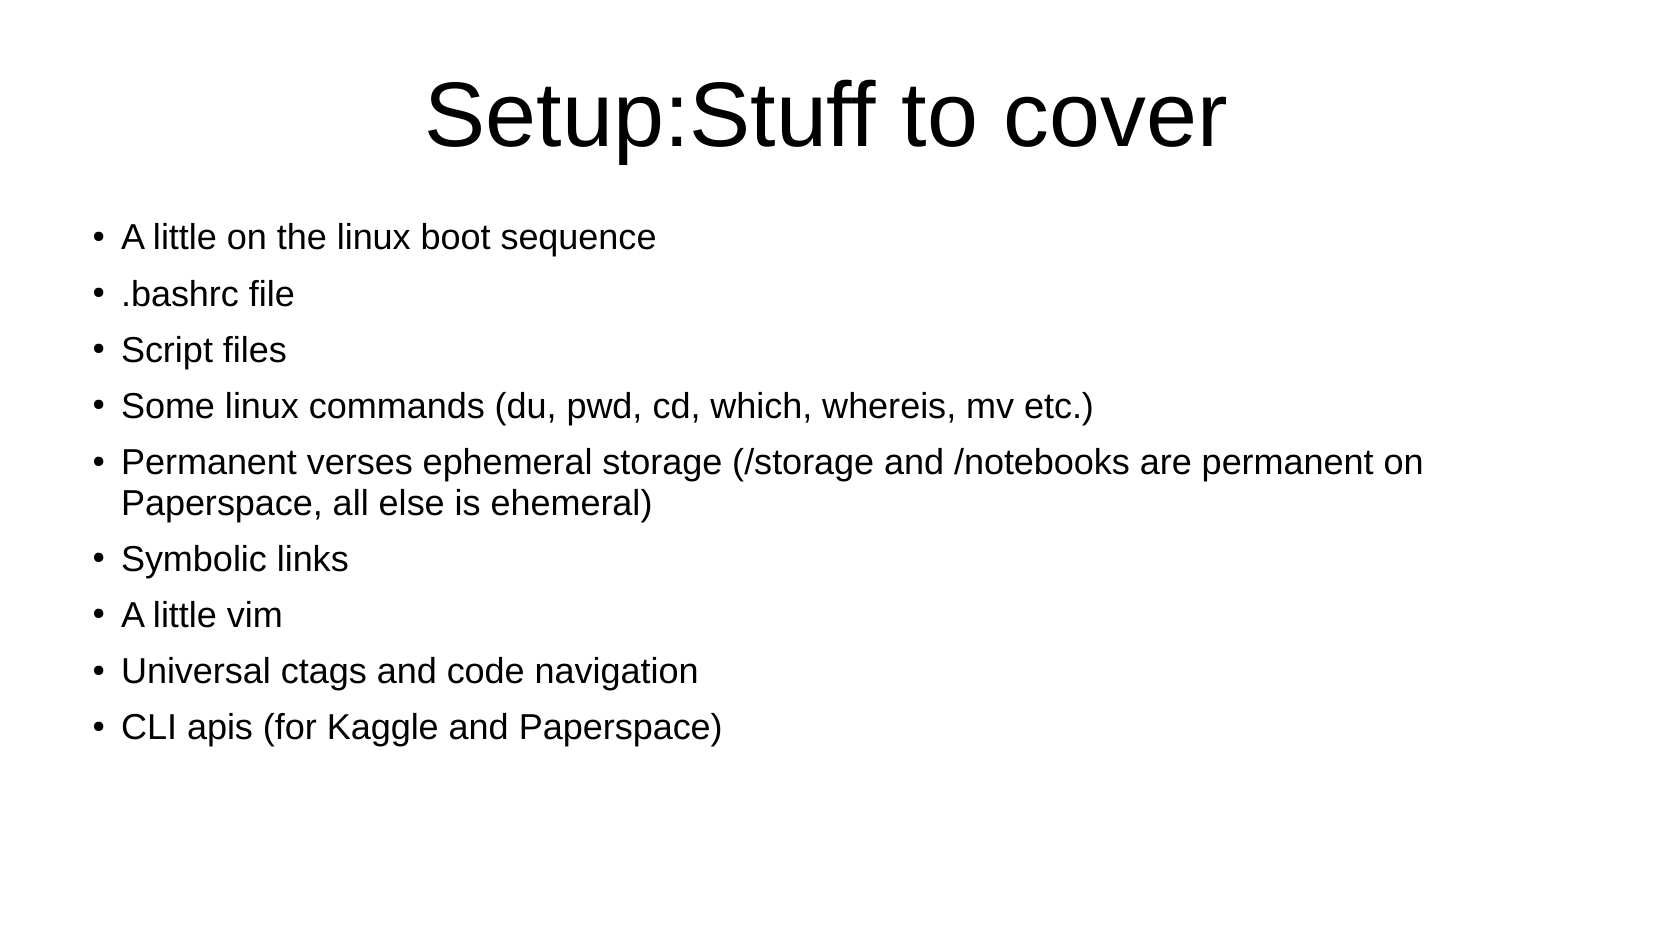

# Setup:Stuff to cover
A little on the linux boot sequence
.bashrc file
Script files
Some linux commands (du, pwd, cd, which, whereis, mv etc.)
Permanent verses ephemeral storage (/storage and /notebooks are permanent on Paperspace, all else is ehemeral)
Symbolic links
A little vim
Universal ctags and code navigation
CLI apis (for Kaggle and Paperspace)